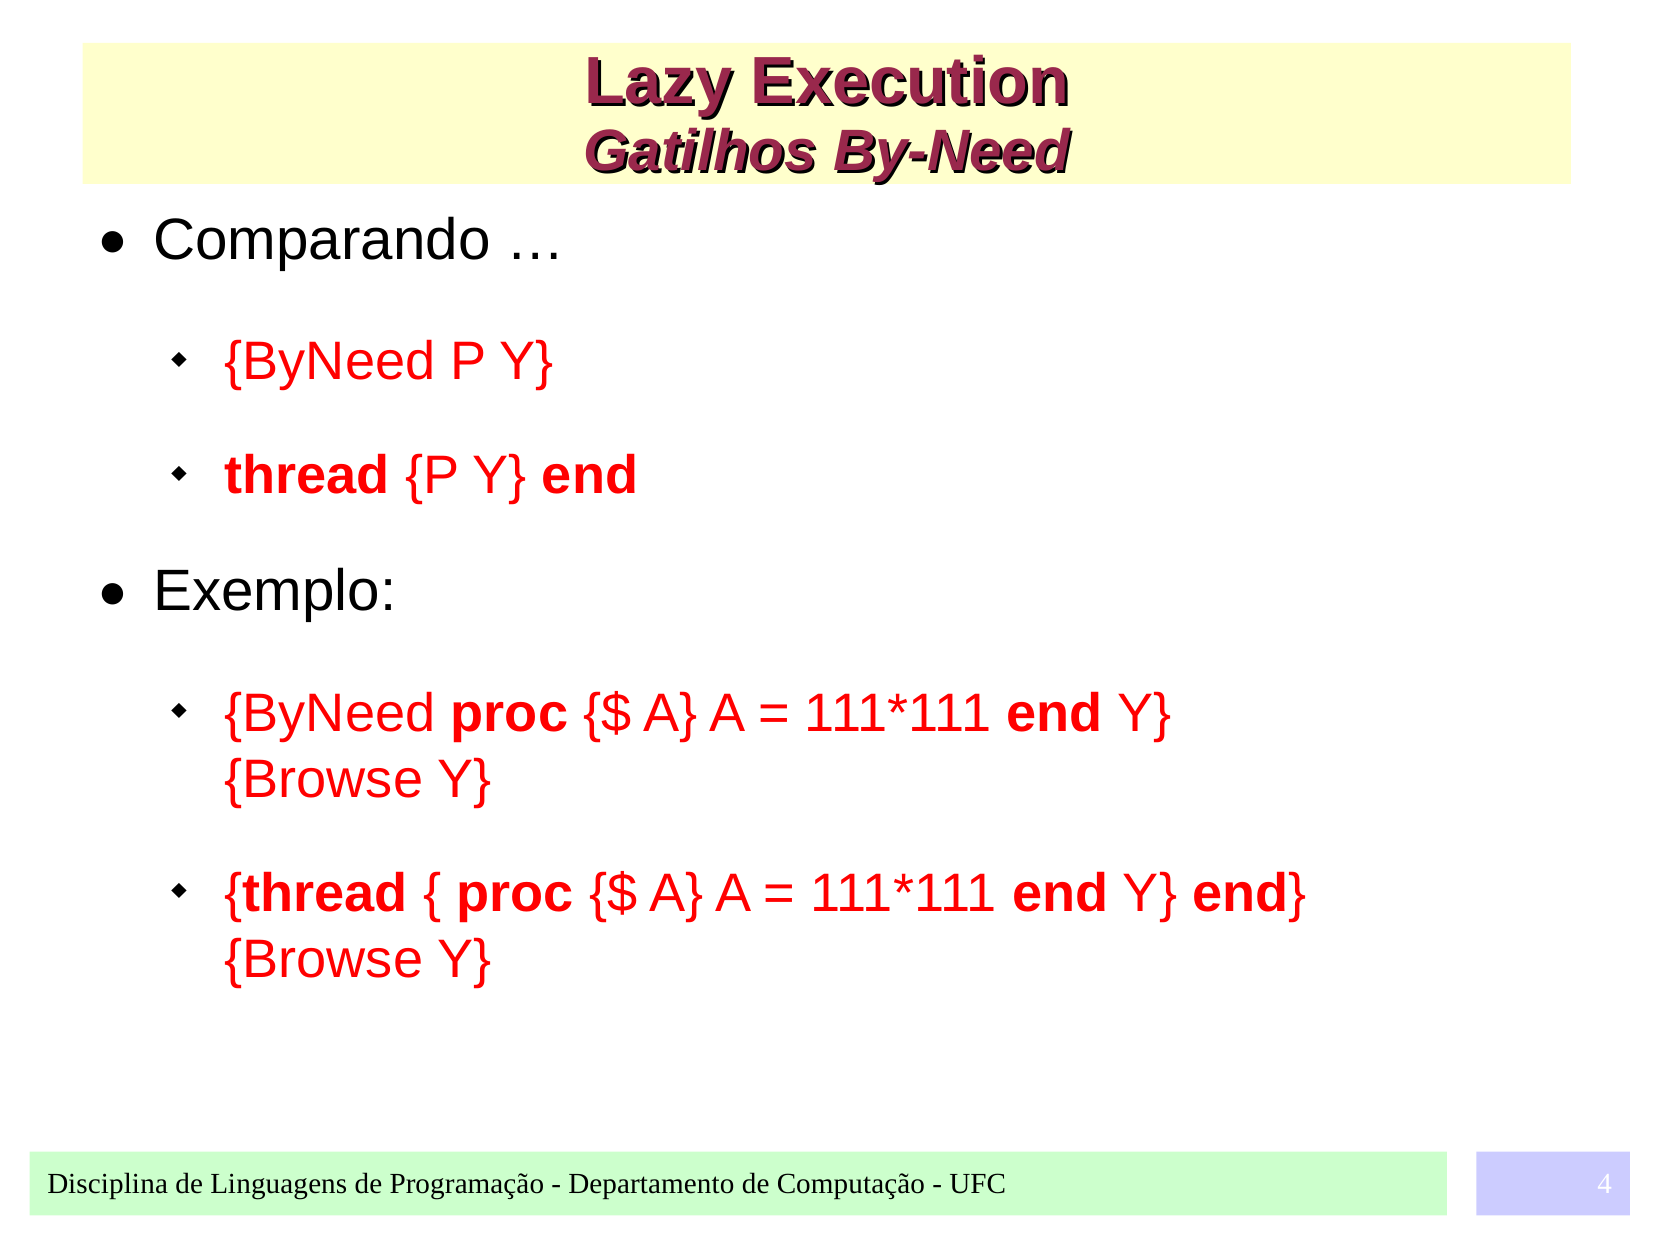

# Lazy Execution Gatilhos By-Need
Comparando …
{ByNeed P Y}
thread {P Y} end
Exemplo:
{ByNeed proc {$ A} A = 111*111 end Y}
{Browse Y}
{thread { proc {$ A} A = 111*111 end Y} end}
{Browse Y}
Disciplina de Linguagens de Programação - Departamento de Computação - UFC
4